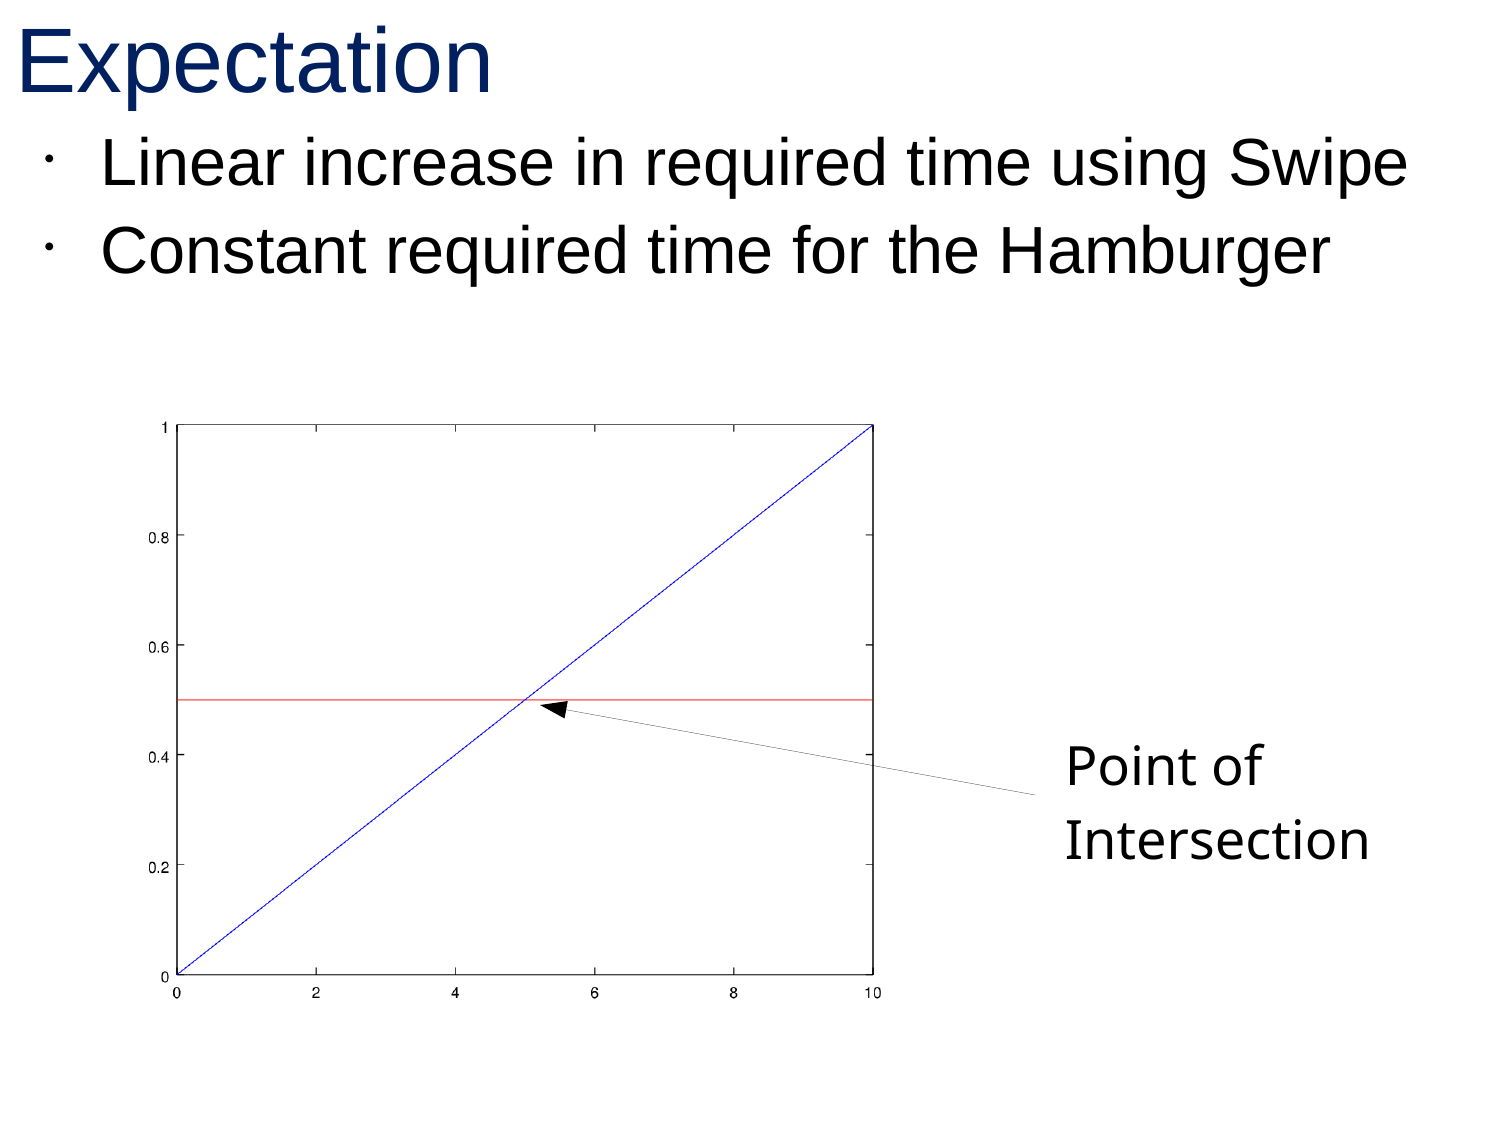

Expectation
Linear increase in required time using Swipe
Constant required time for the Hamburger
Point of Intersection